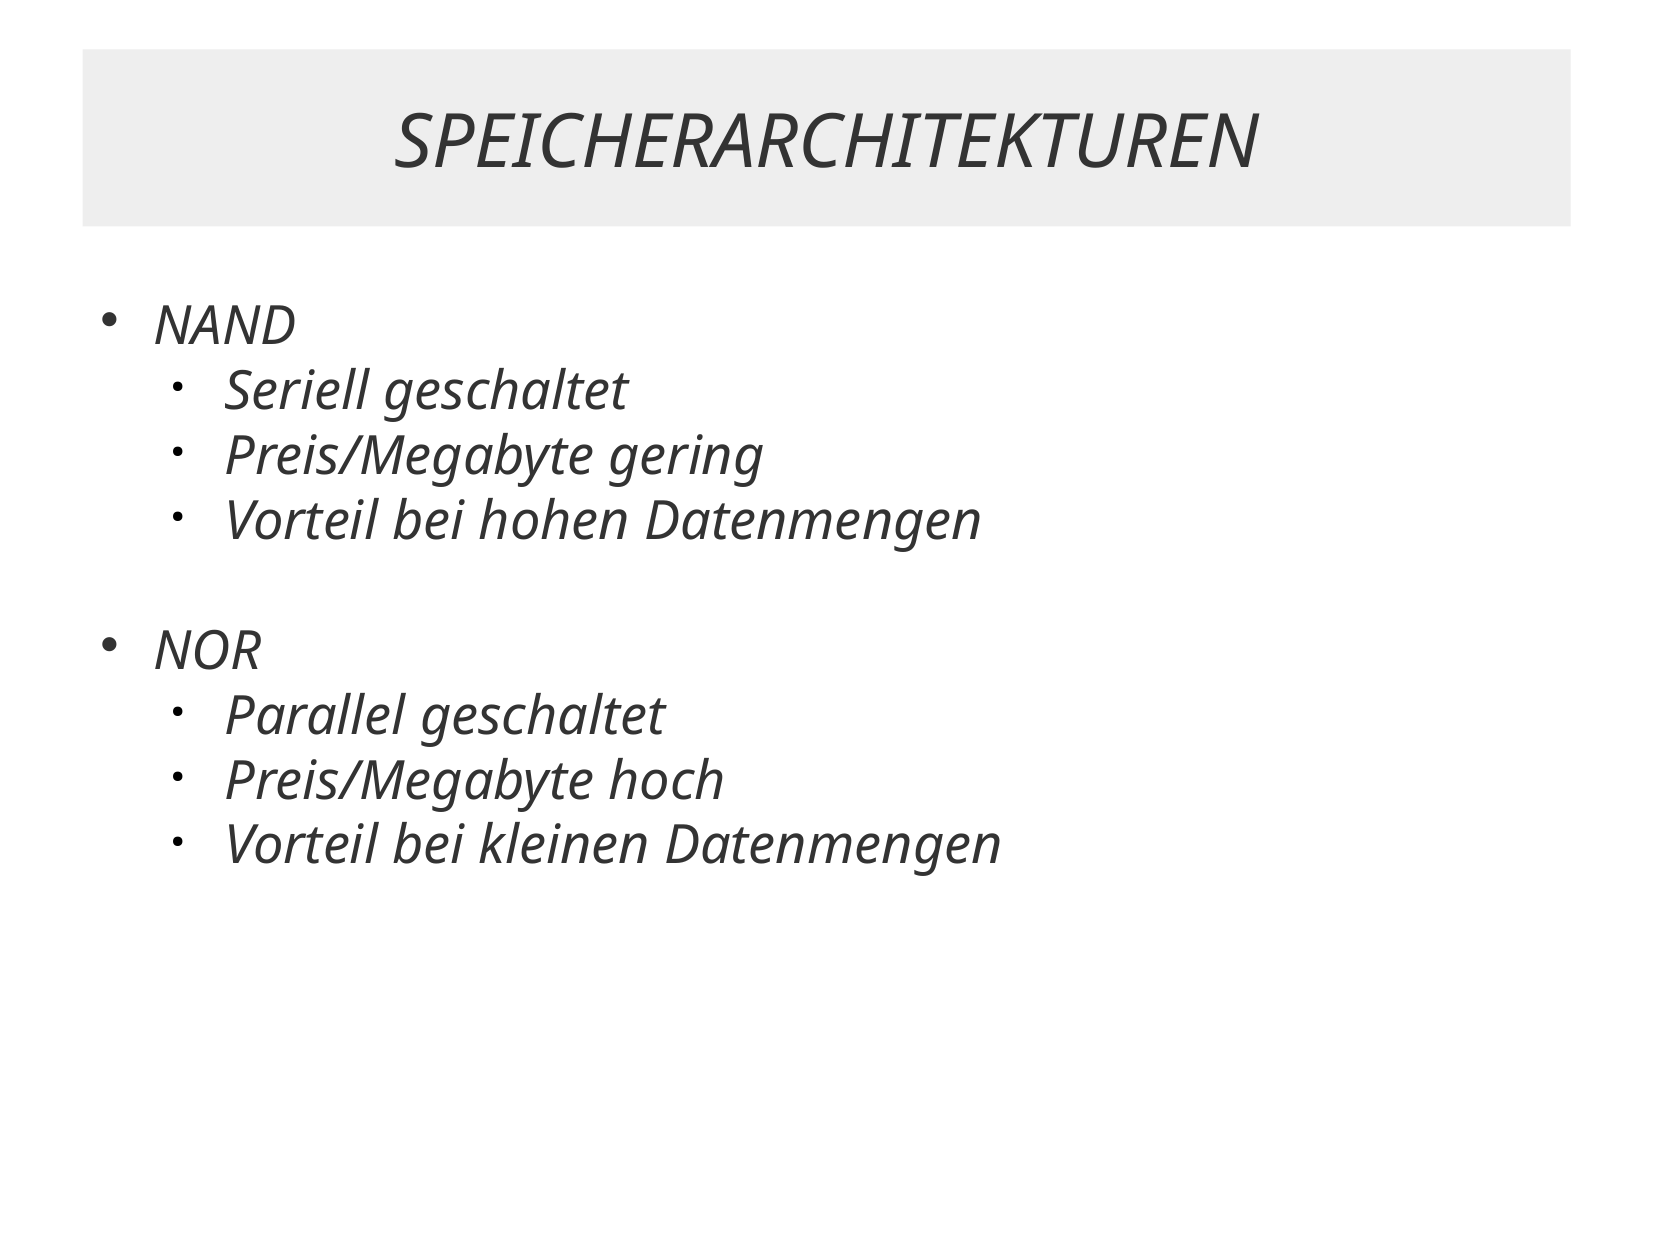

SPEICHERARCHITEKTUREN
NAND
Seriell geschaltet
Preis/Megabyte gering
Vorteil bei hohen Datenmengen
NOR
Parallel geschaltet
Preis/Megabyte hoch
Vorteil bei kleinen Datenmengen